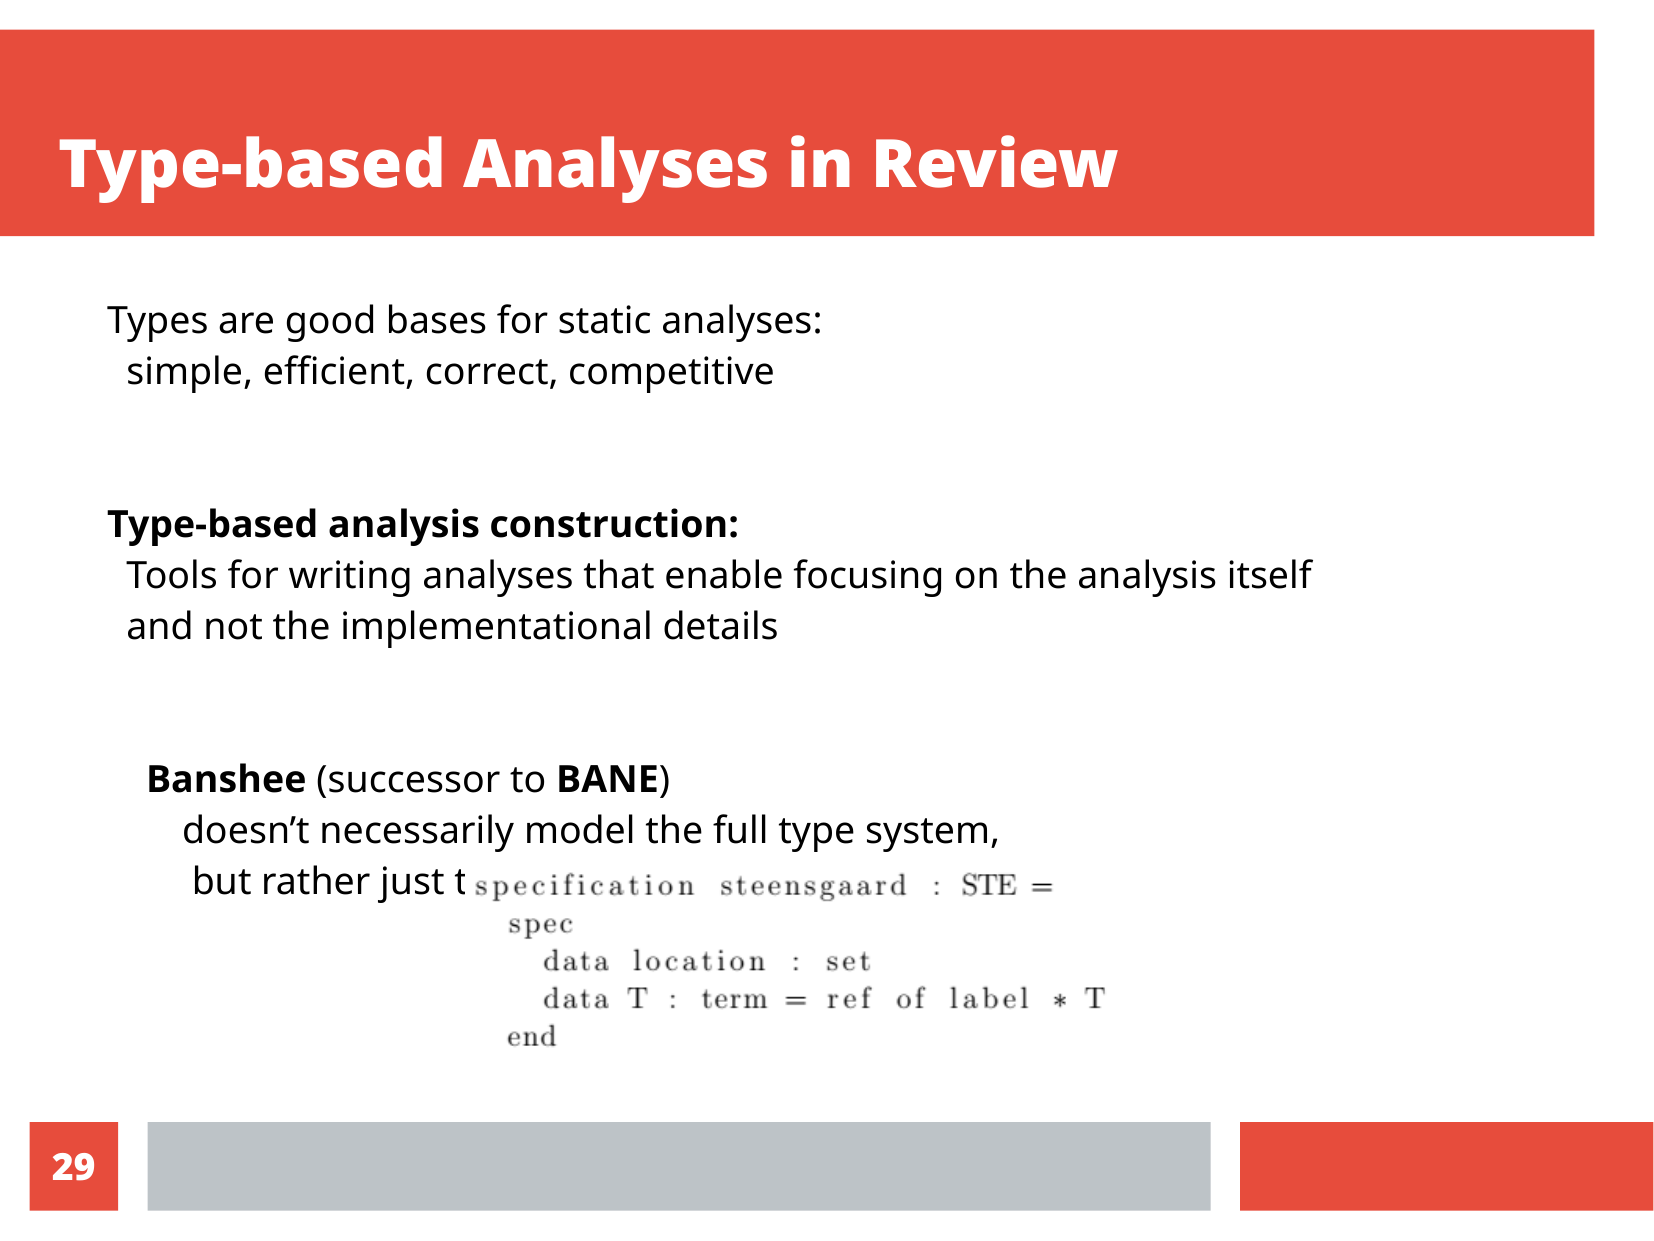

# Type-based Analyses in Review
Types are good bases for static analyses:
 simple, efficient, correct, competitive
Type-based analysis construction:
 Tools for writing analyses that enable focusing on the analysis itself
 and not the implementational details
 Banshee (successor to BANE)
	doesn’t necessarily model the full type system,
	 but rather just the constraint specification
29